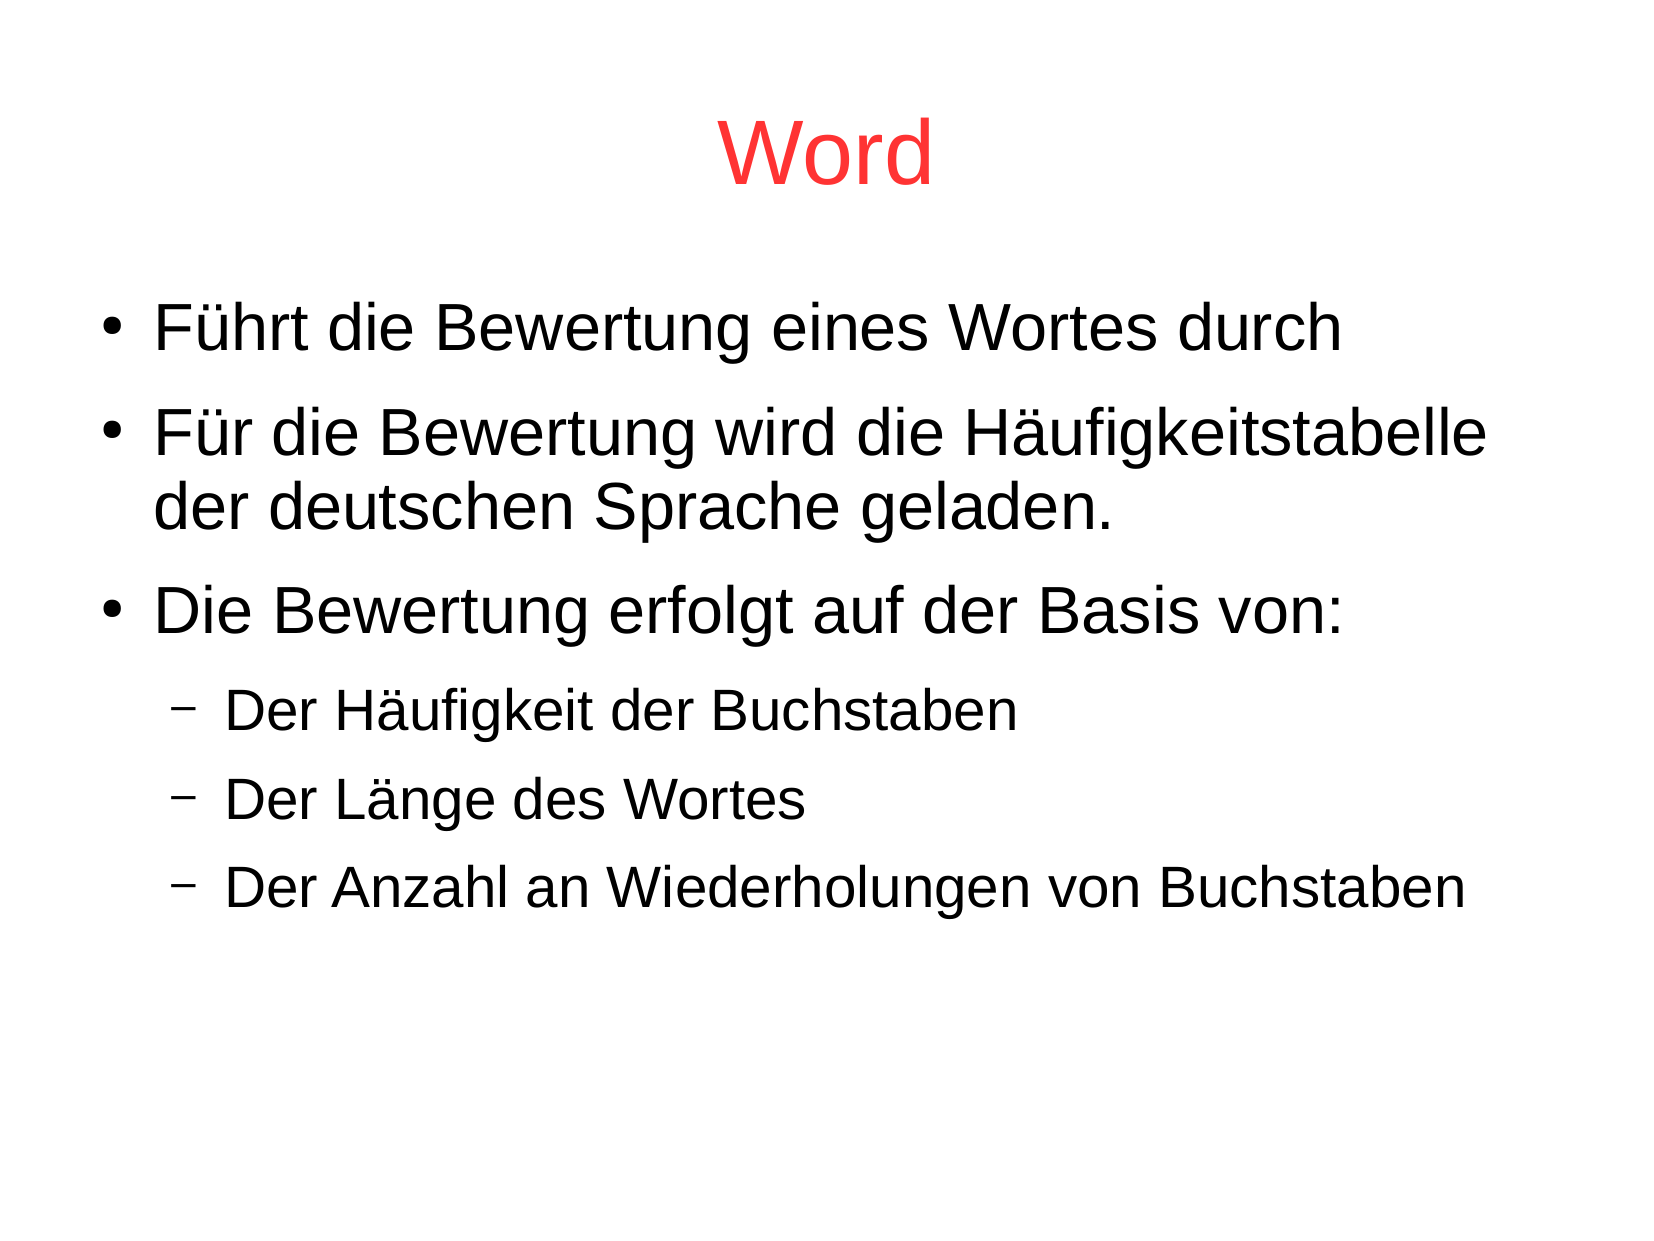

# Word
Führt die Bewertung eines Wortes durch
Für die Bewertung wird die Häufigkeitstabelle der deutschen Sprache geladen.
Die Bewertung erfolgt auf der Basis von:
Der Häufigkeit der Buchstaben
Der Länge des Wortes
Der Anzahl an Wiederholungen von Buchstaben